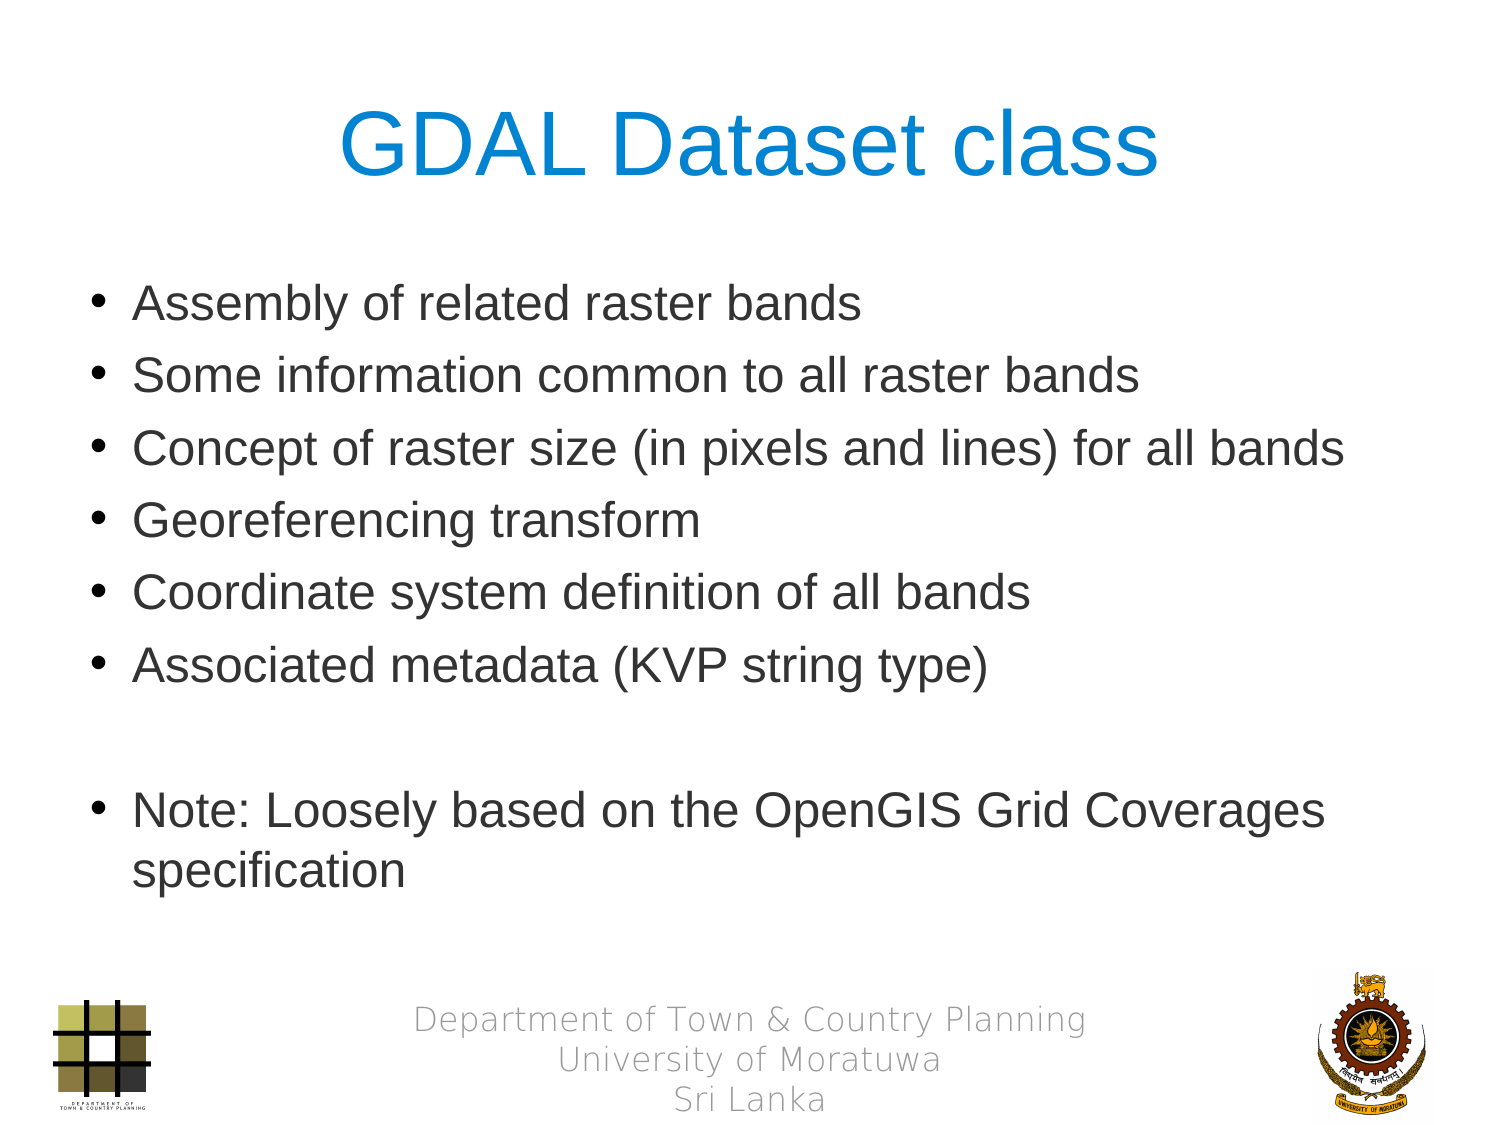

# GDAL Dataset class
Assembly of related raster bands
Some information common to all raster bands
Concept of raster size (in pixels and lines) for all bands
Georeferencing transform
Coordinate system definition of all bands
Associated metadata (KVP string type)
Note: Loosely based on the OpenGIS Grid Coverages specification